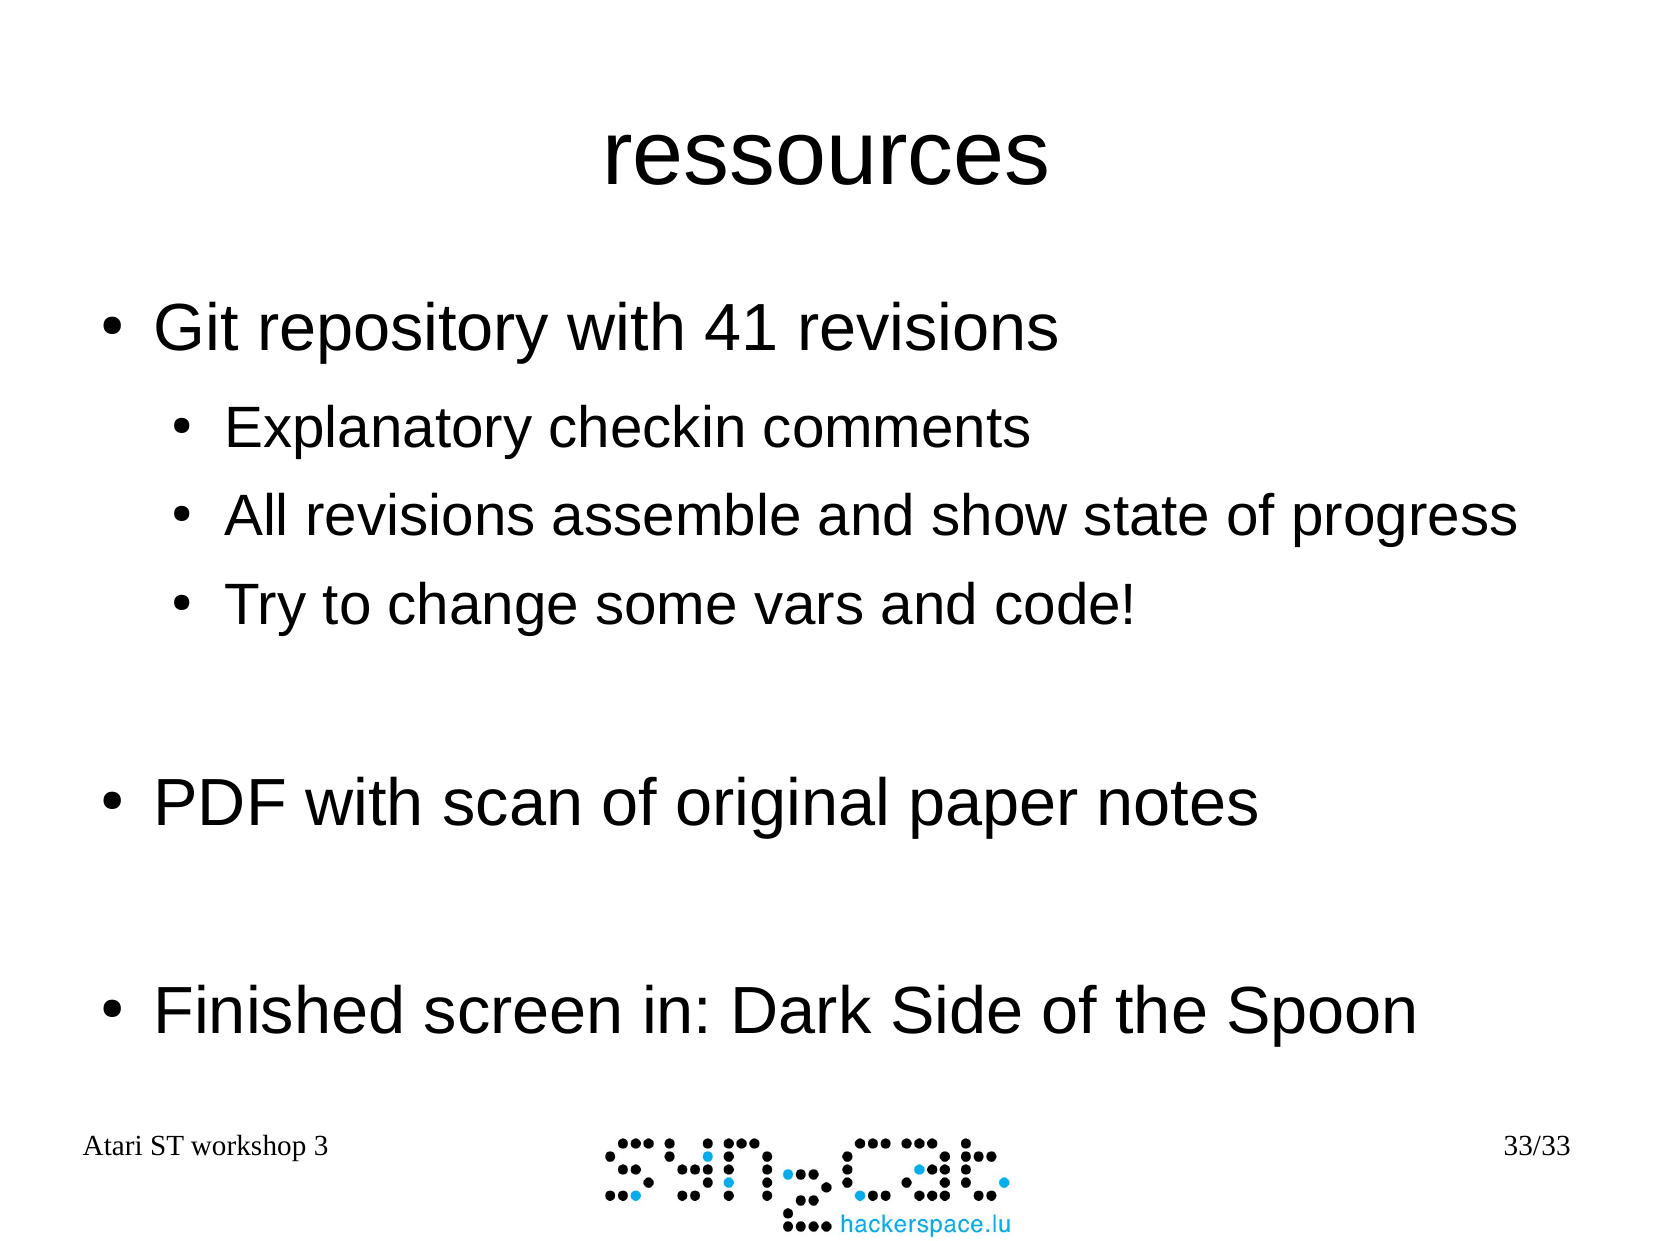

# ressources
Git repository with 41 revisions
Explanatory checkin comments
All revisions assemble and show state of progress
Try to change some vars and code!
PDF with scan of original paper notes
Finished screen in: Dark Side of the Spoon
33